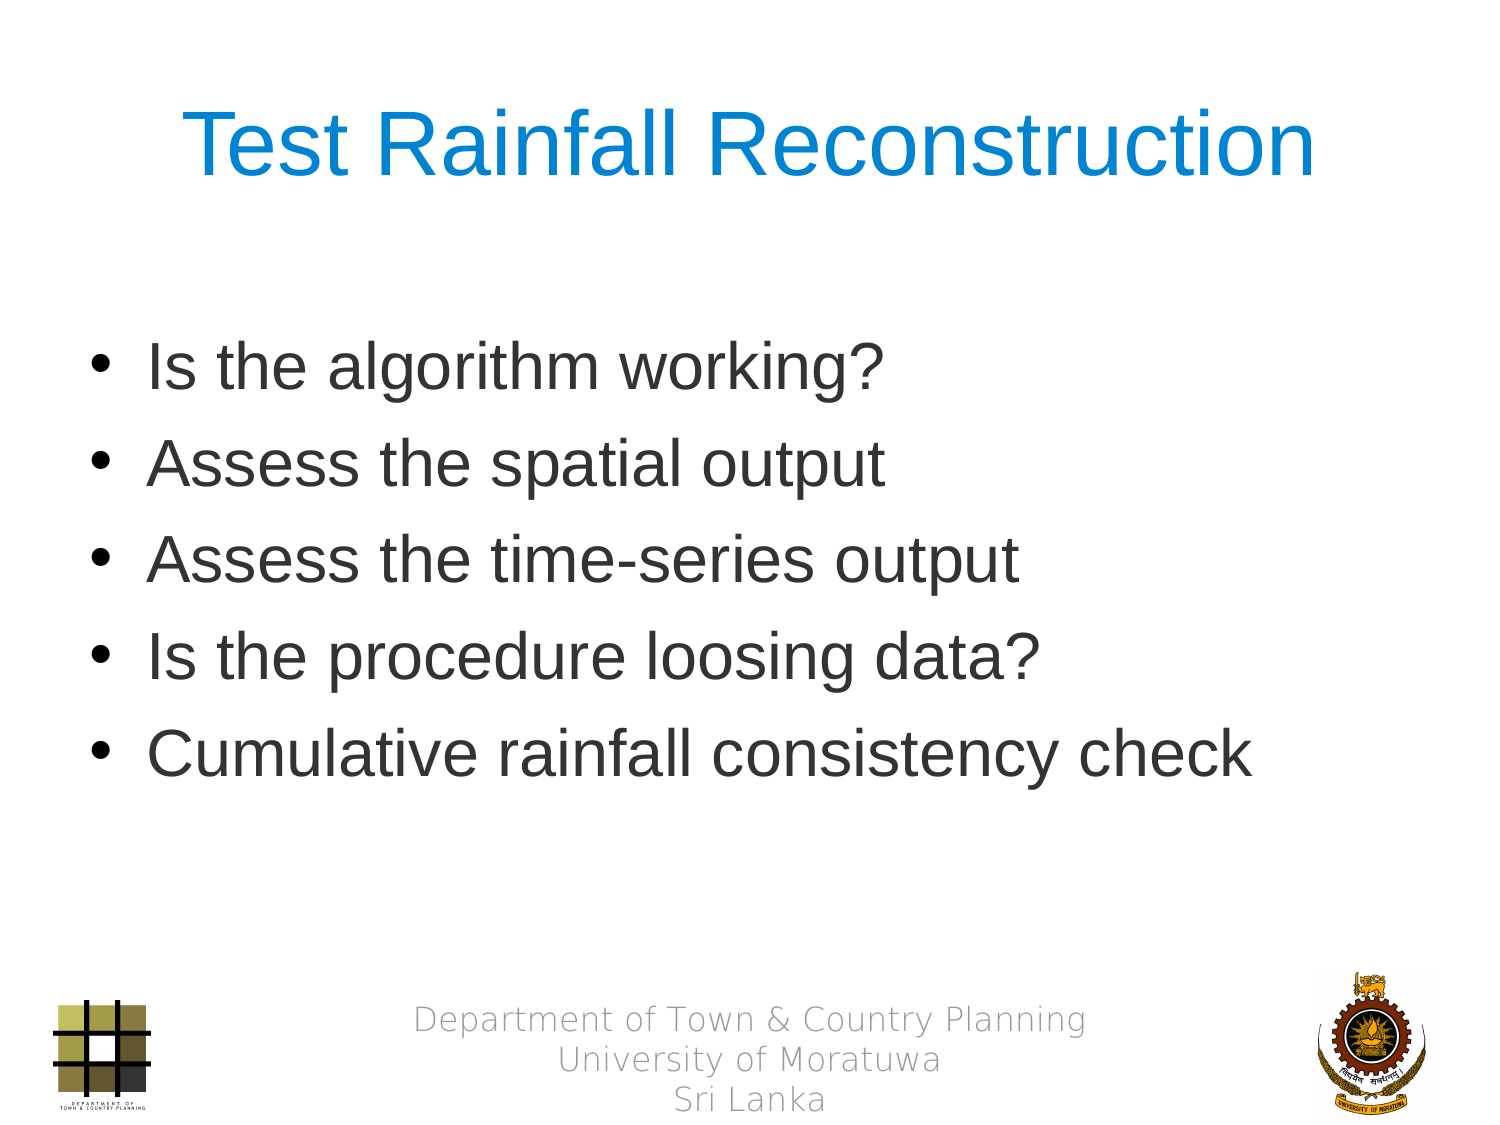

# Test Rainfall Reconstruction
Is the algorithm working?
Assess the spatial output
Assess the time-series output
Is the procedure loosing data?
Cumulative rainfall consistency check